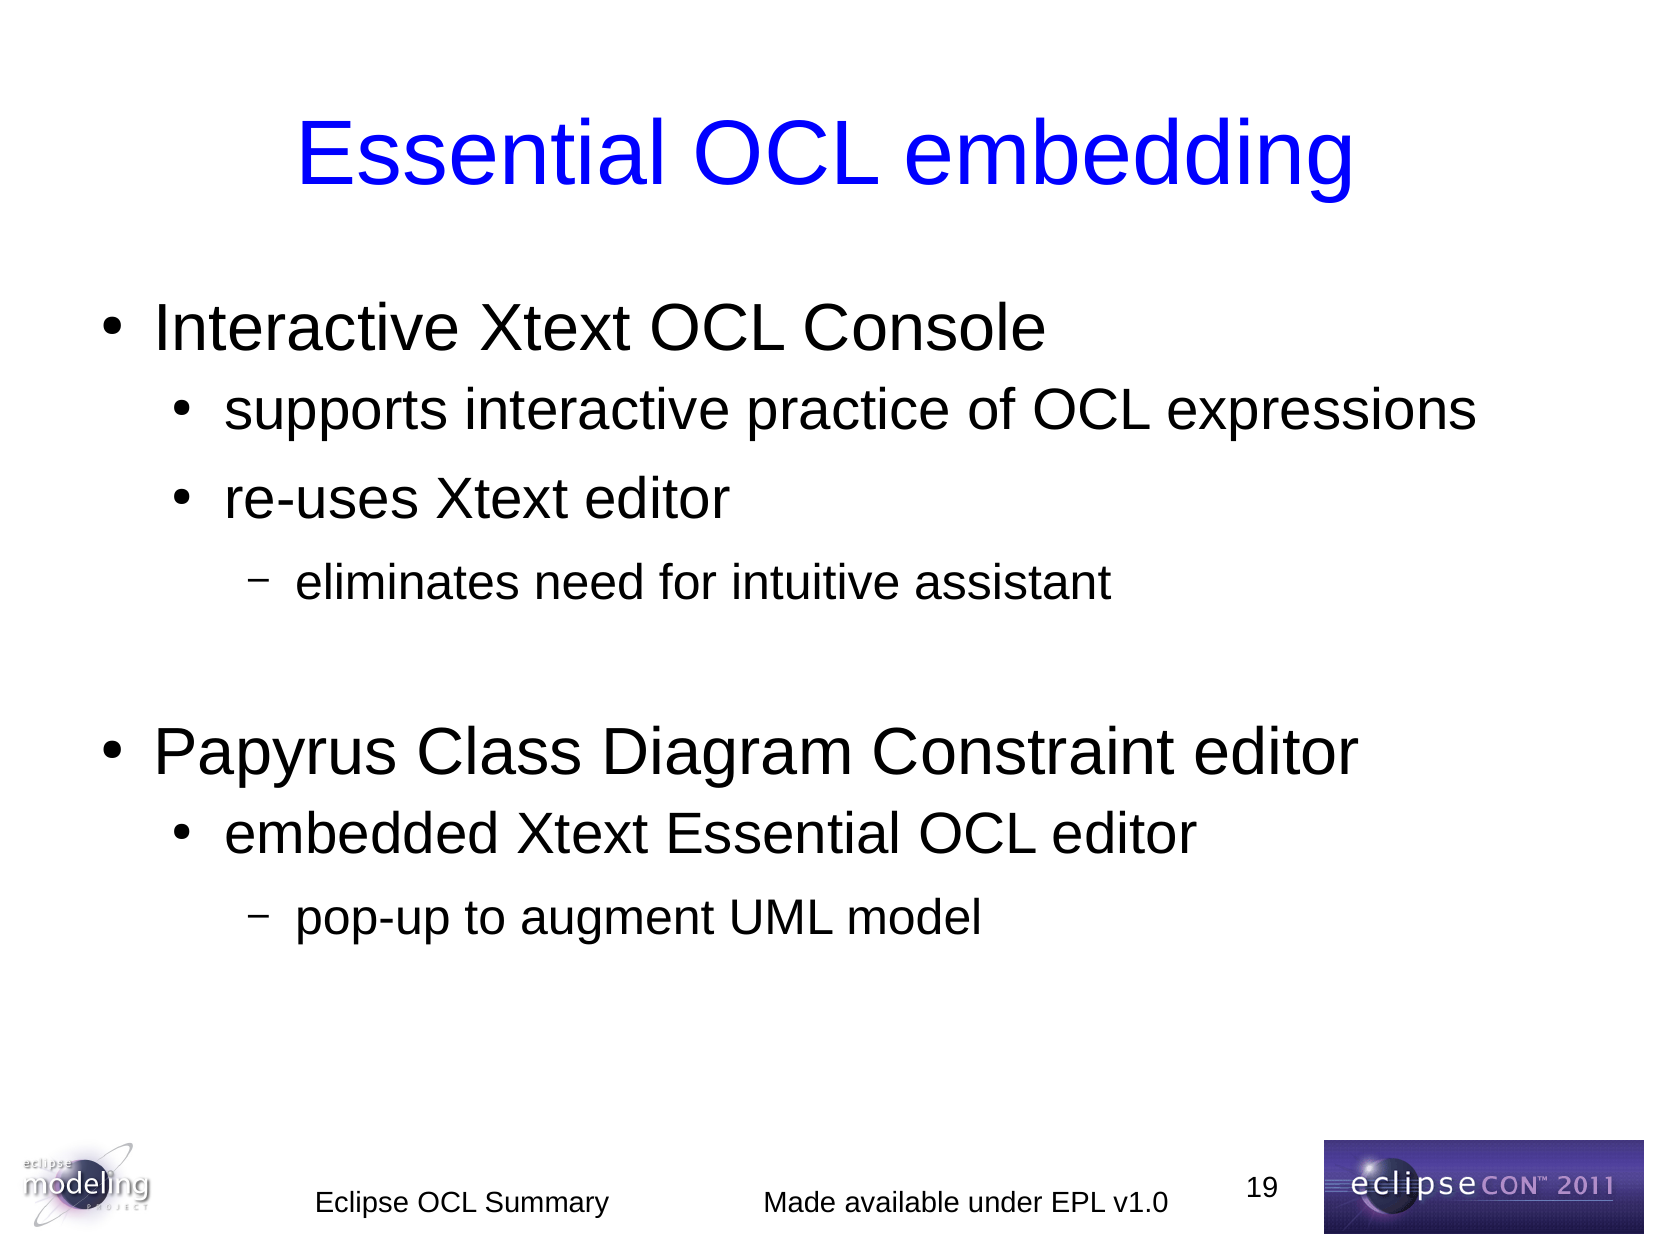

# Essential OCL embedding
Interactive Xtext OCL Console
supports interactive practice of OCL expressions
re-uses Xtext editor
eliminates need for intuitive assistant
Papyrus Class Diagram Constraint editor
embedded Xtext Essential OCL editor
pop-up to augment UML model
19
Eclipse OCL Summary